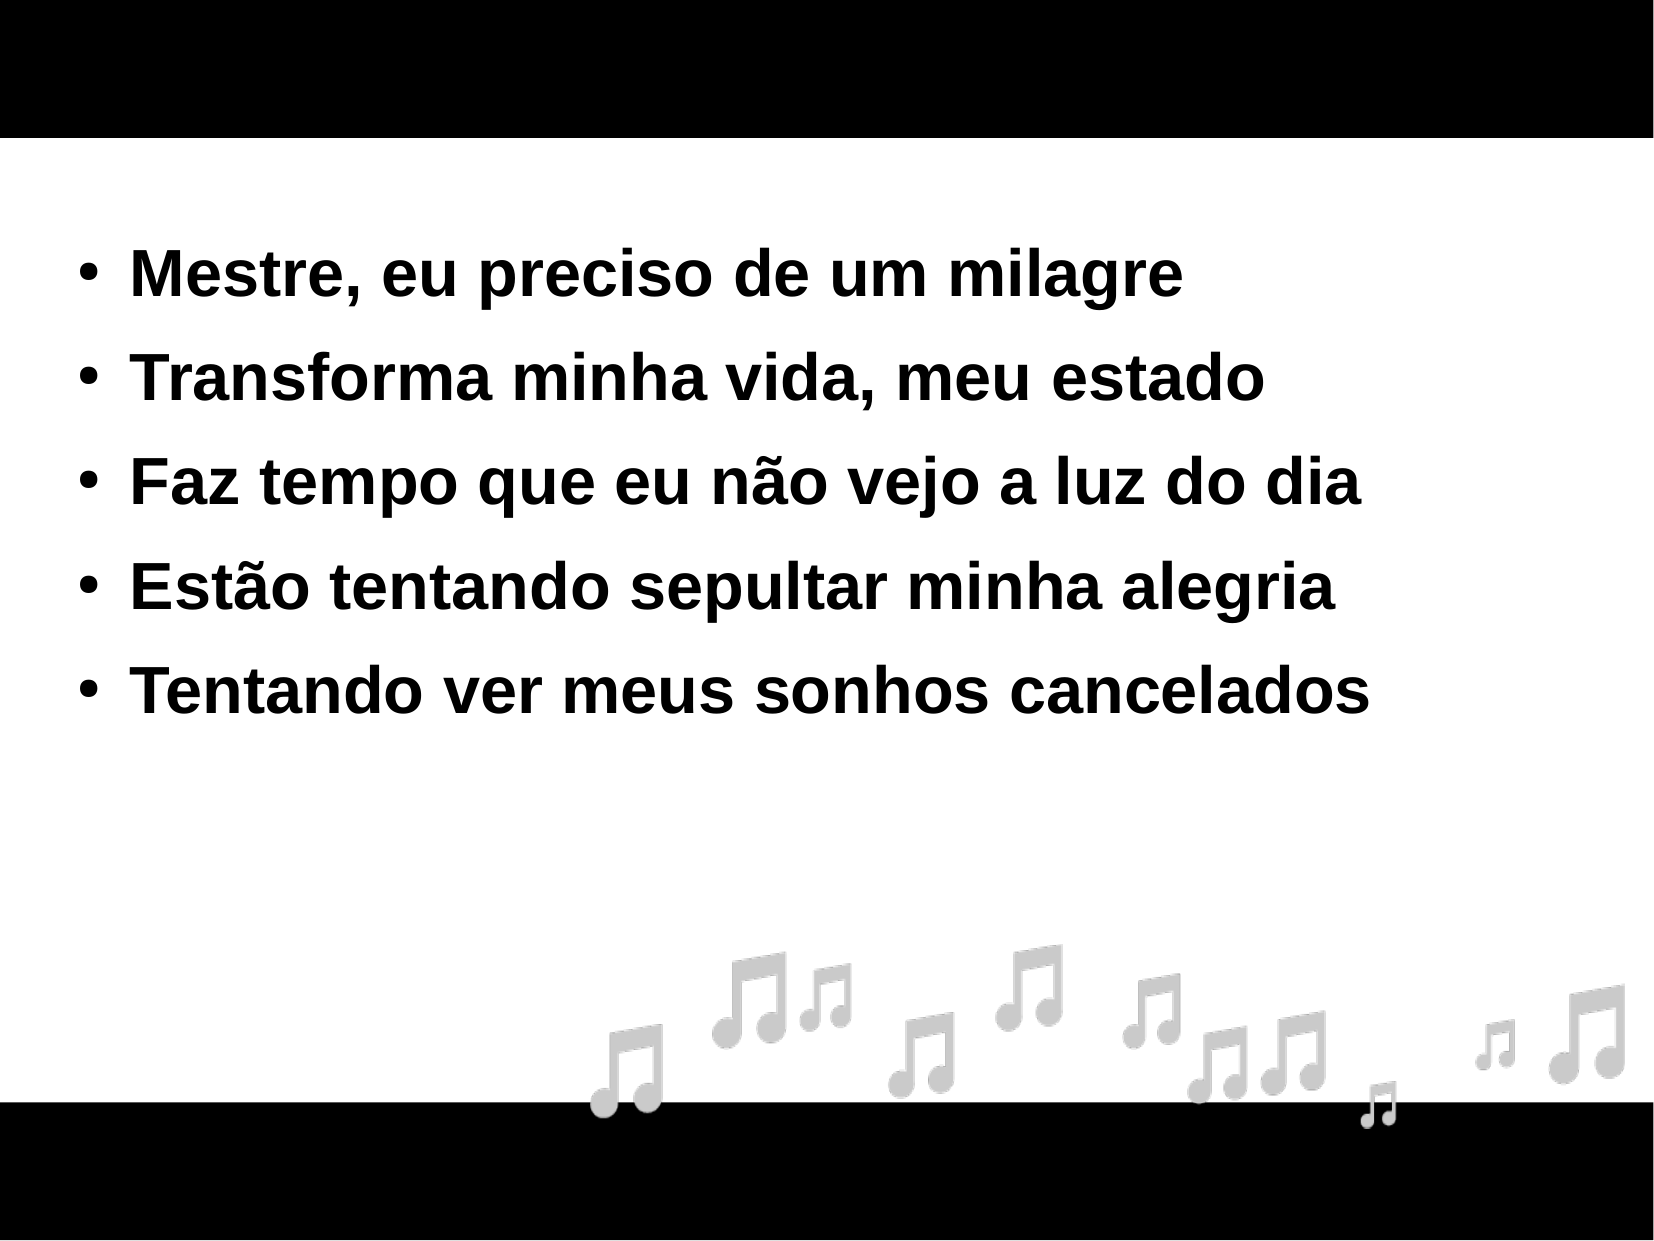

# Mestre, eu preciso de um milagre
Transforma minha vida, meu estado
Faz tempo que eu não vejo a luz do dia
Estão tentando sepultar minha alegria
Tentando ver meus sonhos cancelados